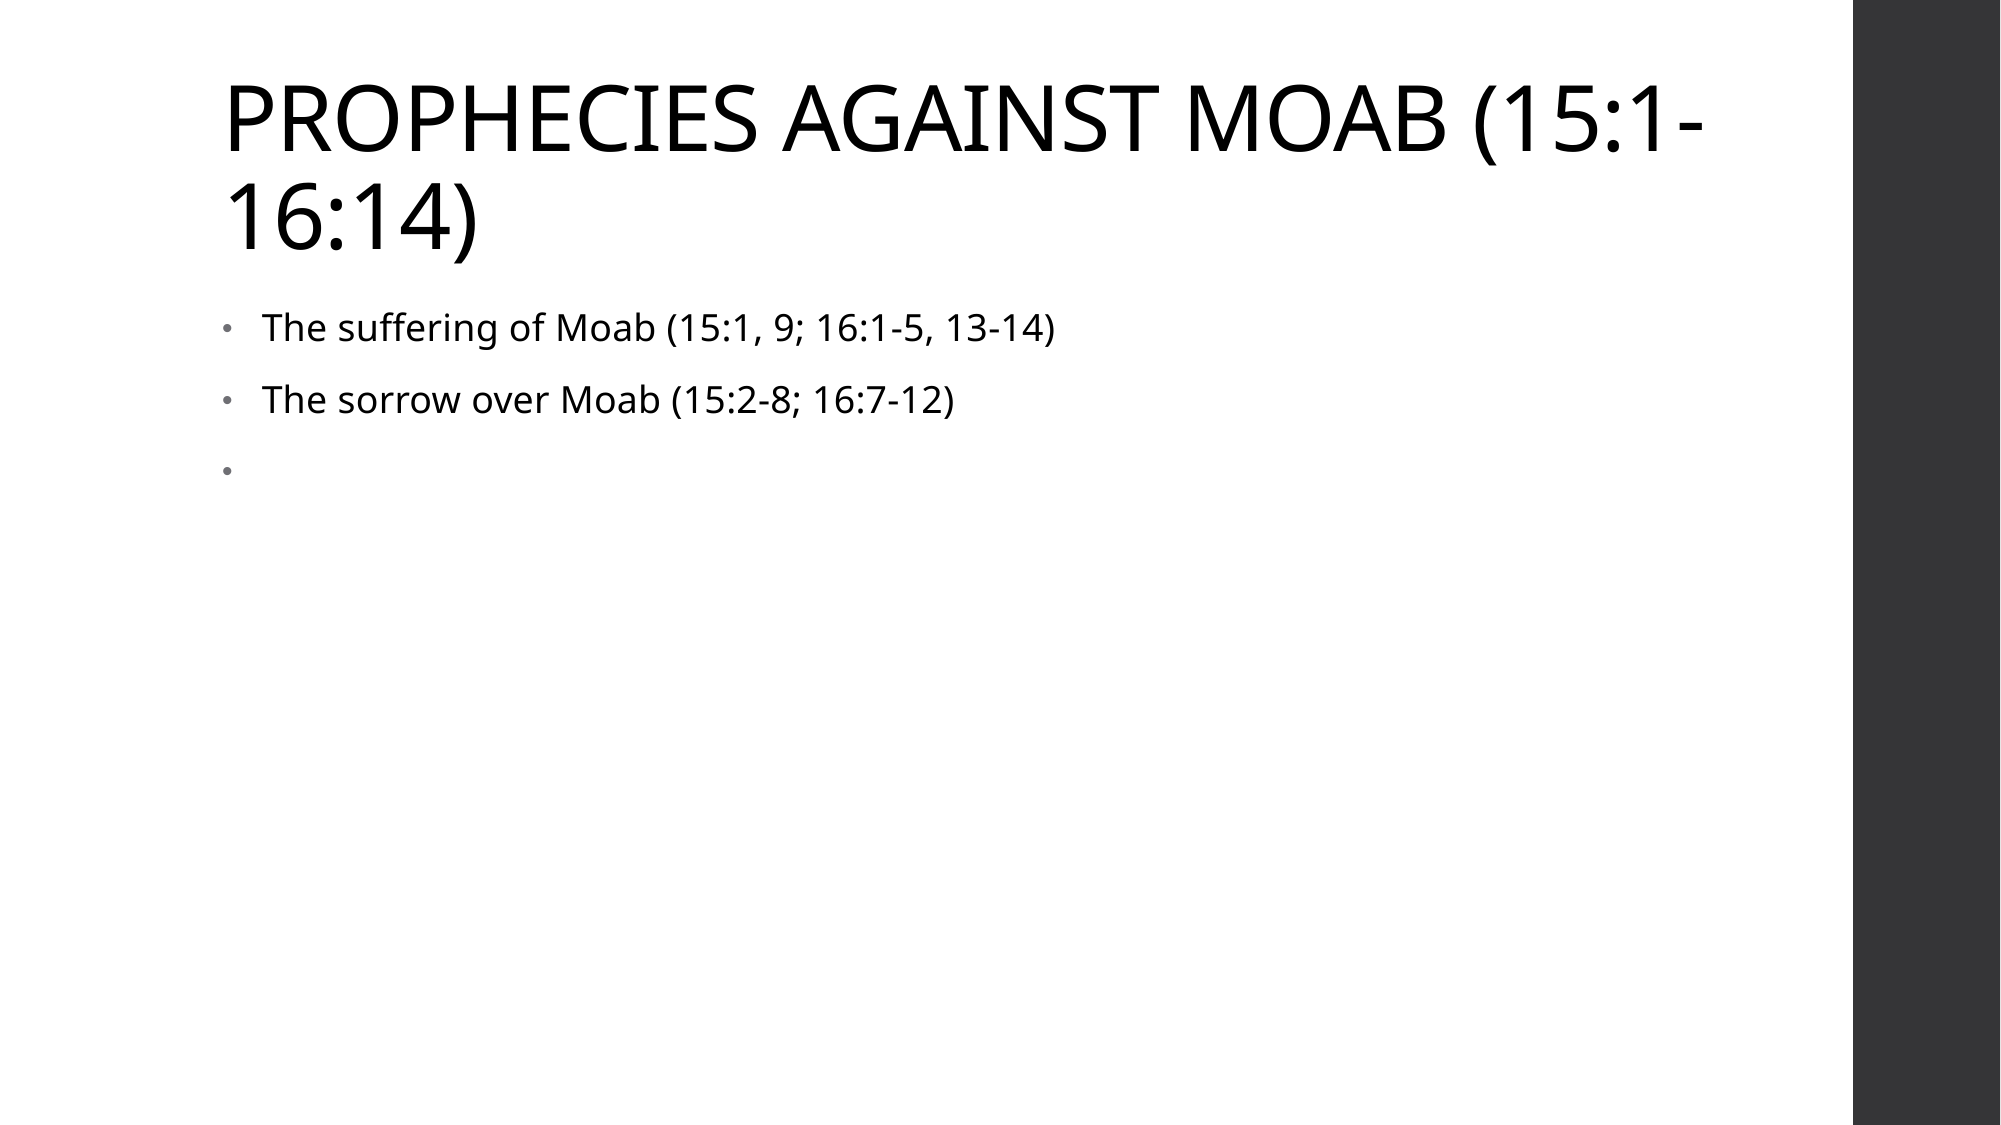

# PROPHECIES AGAINST MOAB (15:1-16:14)
 The suffering of Moab (15:1, 9; 16:1-5, 13-14)
 The sorrow over Moab (15:2-8; 16:7-12)